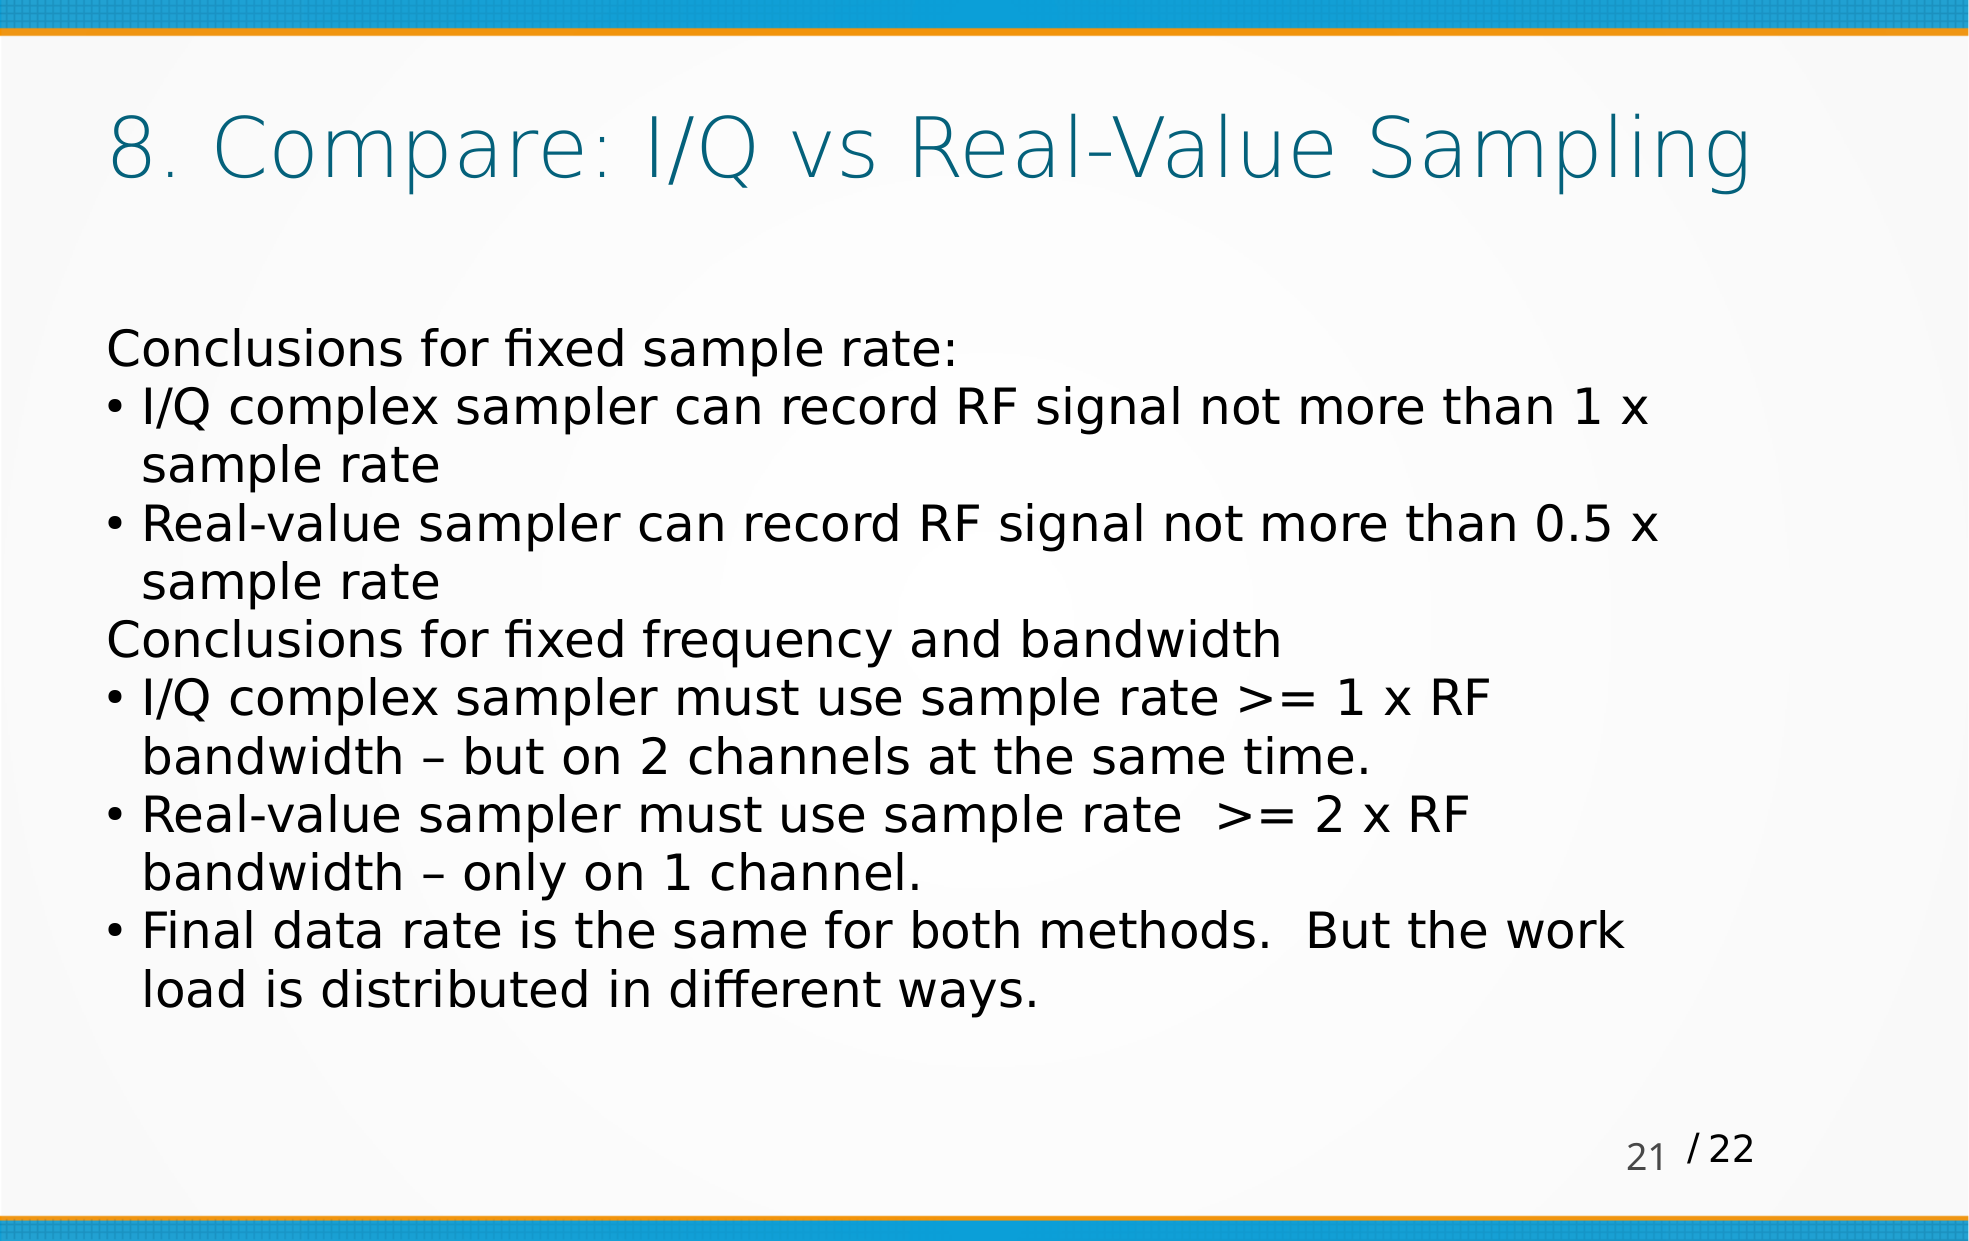

# 8. Compare: I/Q vs Real-Value Sampling
Conclusions for fixed sample rate:
I/Q complex sampler can record RF signal not more than 1 x sample rate
Real-value sampler can record RF signal not more than 0.5 x sample rate
Conclusions for fixed frequency and bandwidth
I/Q complex sampler must use sample rate >= 1 x RF bandwidth – but on 2 channels at the same time.
Real-value sampler must use sample rate >= 2 x RF bandwidth – only on 1 channel.
Final data rate is the same for both methods. But the work load is distributed in different ways.
21